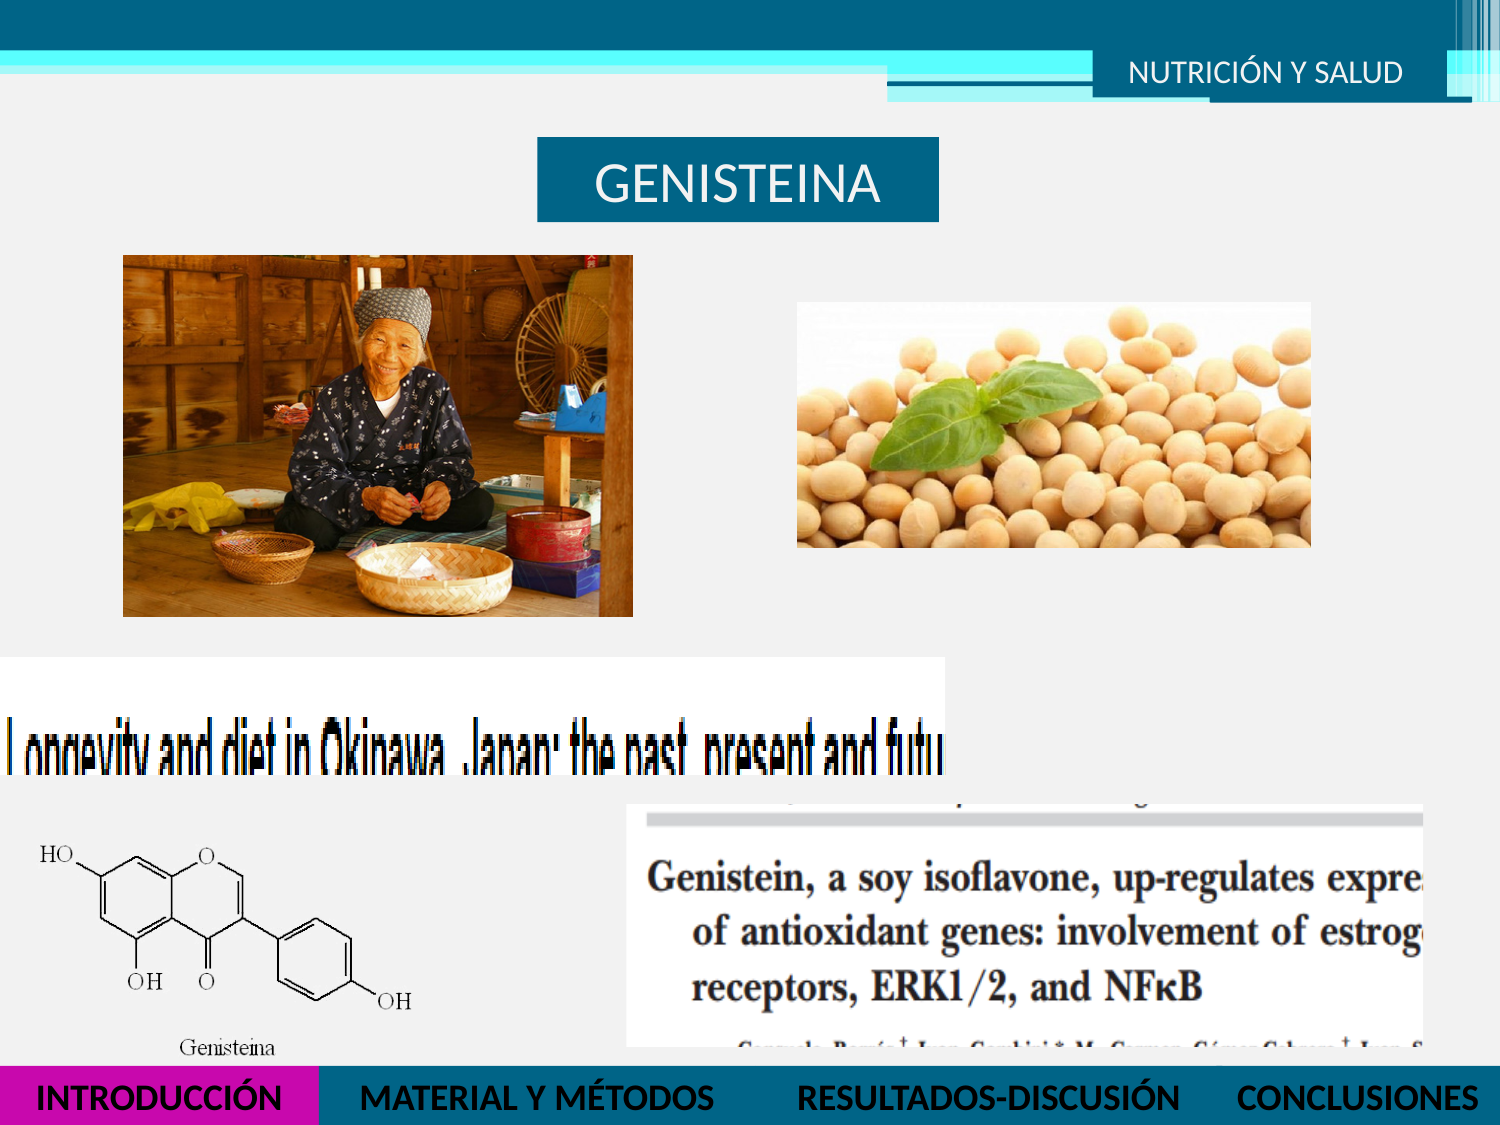

# INTRODUCCIÓN
NUTRICIÓN Y SALUD
GENISTEINA
INTRODUCCIÓN
MATERIAL Y MÉTODOS
RESULTADOS-DISCUSIÓN
CONCLUSIONES